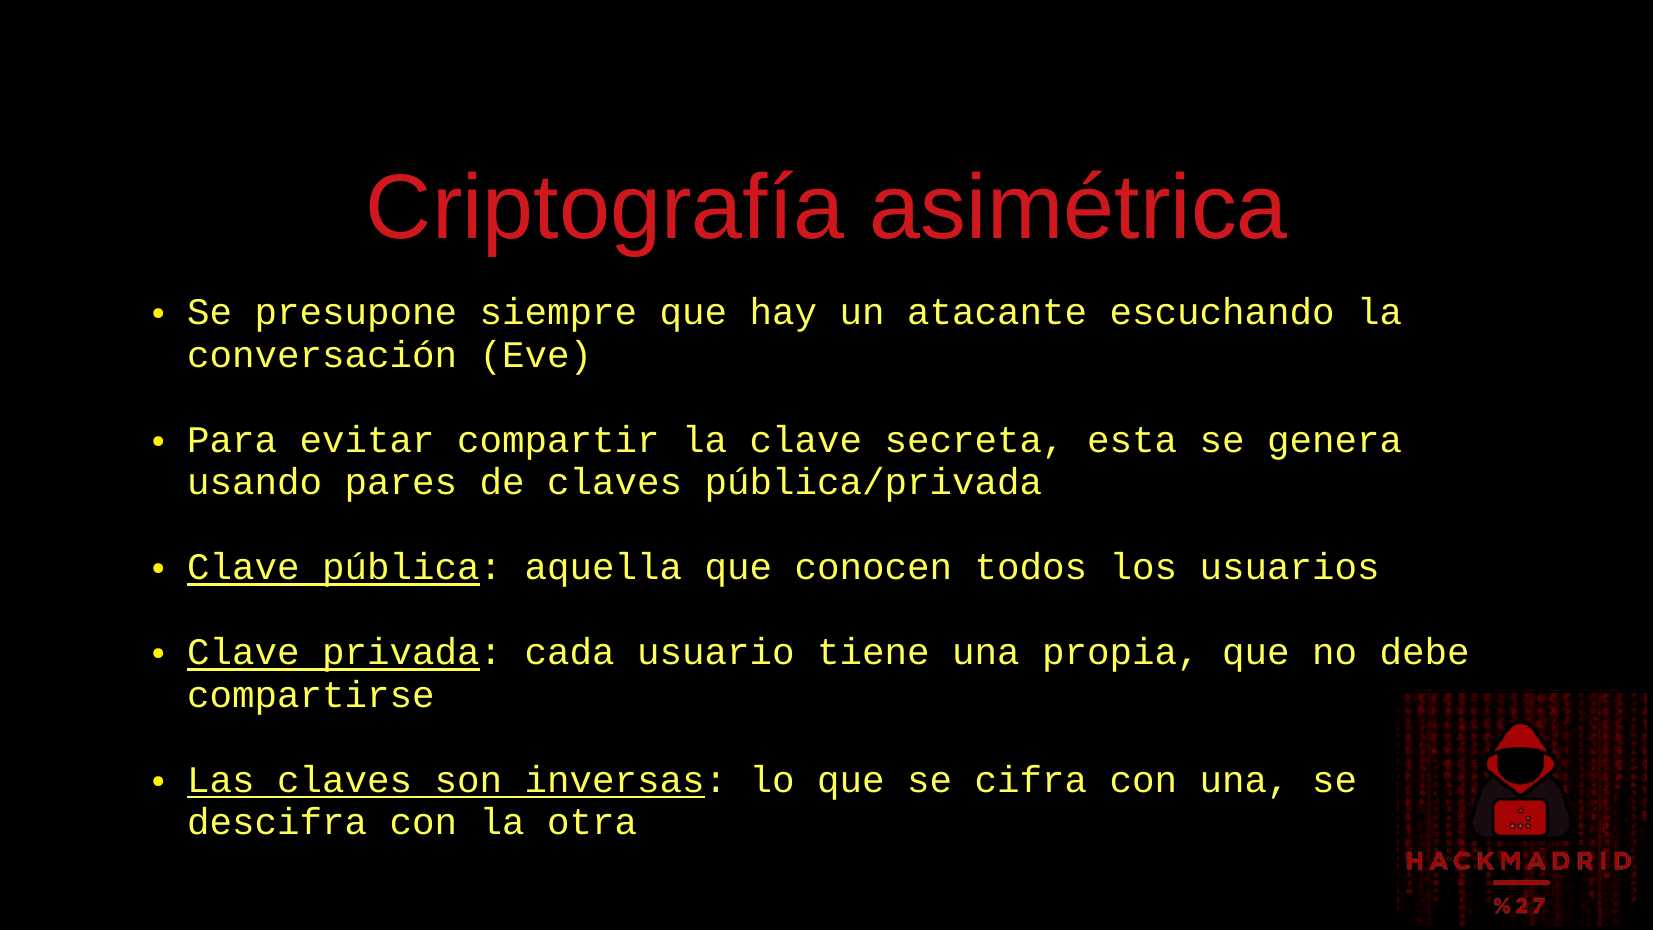

# Criptografía asimétrica
Se presupone siempre que hay un atacante escuchando la conversación (Eve)
Para evitar compartir la clave secreta, esta se genera usando pares de claves pública/privada
Clave pública: aquella que conocen todos los usuarios
Clave privada: cada usuario tiene una propia, que no debe compartirse
Las claves son inversas: lo que se cifra con una, se descifra con la otra